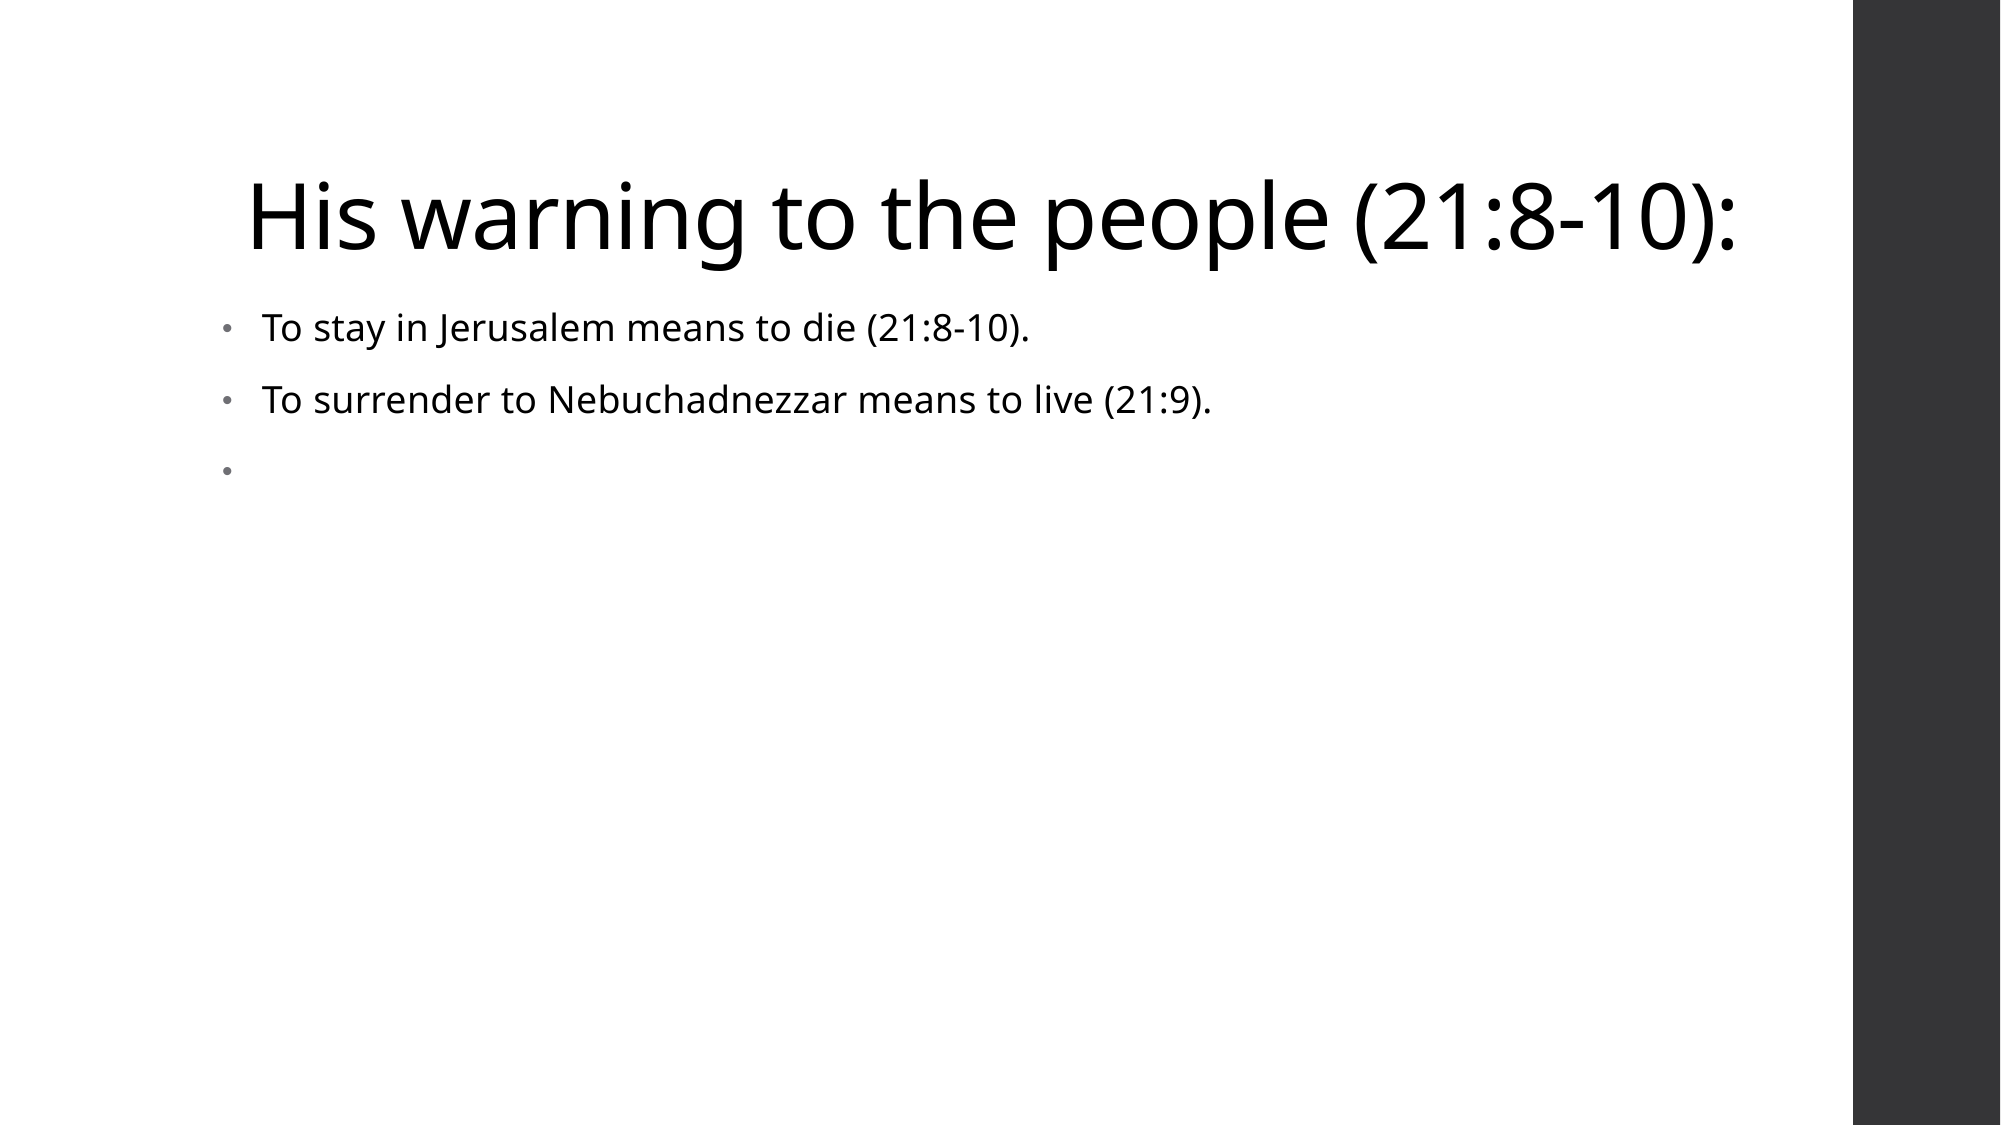

# His warning to the people (21:8-10):
 To stay in Jerusalem means to die (21:8-10).
 To surrender to Nebuchadnezzar means to live (21:9).